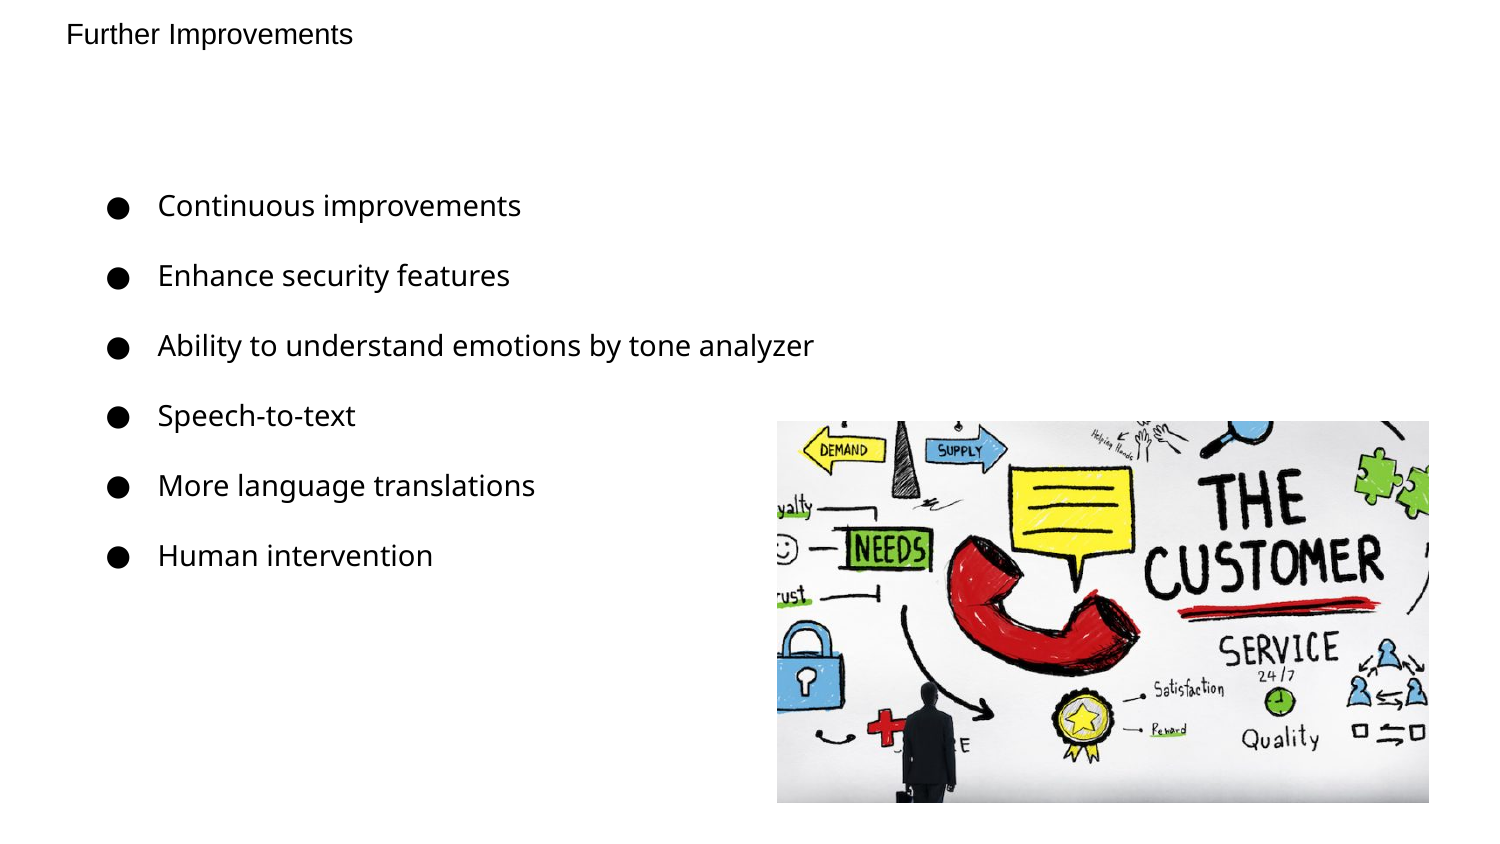

# Further Improvements
Continuous improvements
Enhance security features
Ability to understand emotions by tone analyzer
Speech-to-text
More language translations
Human intervention